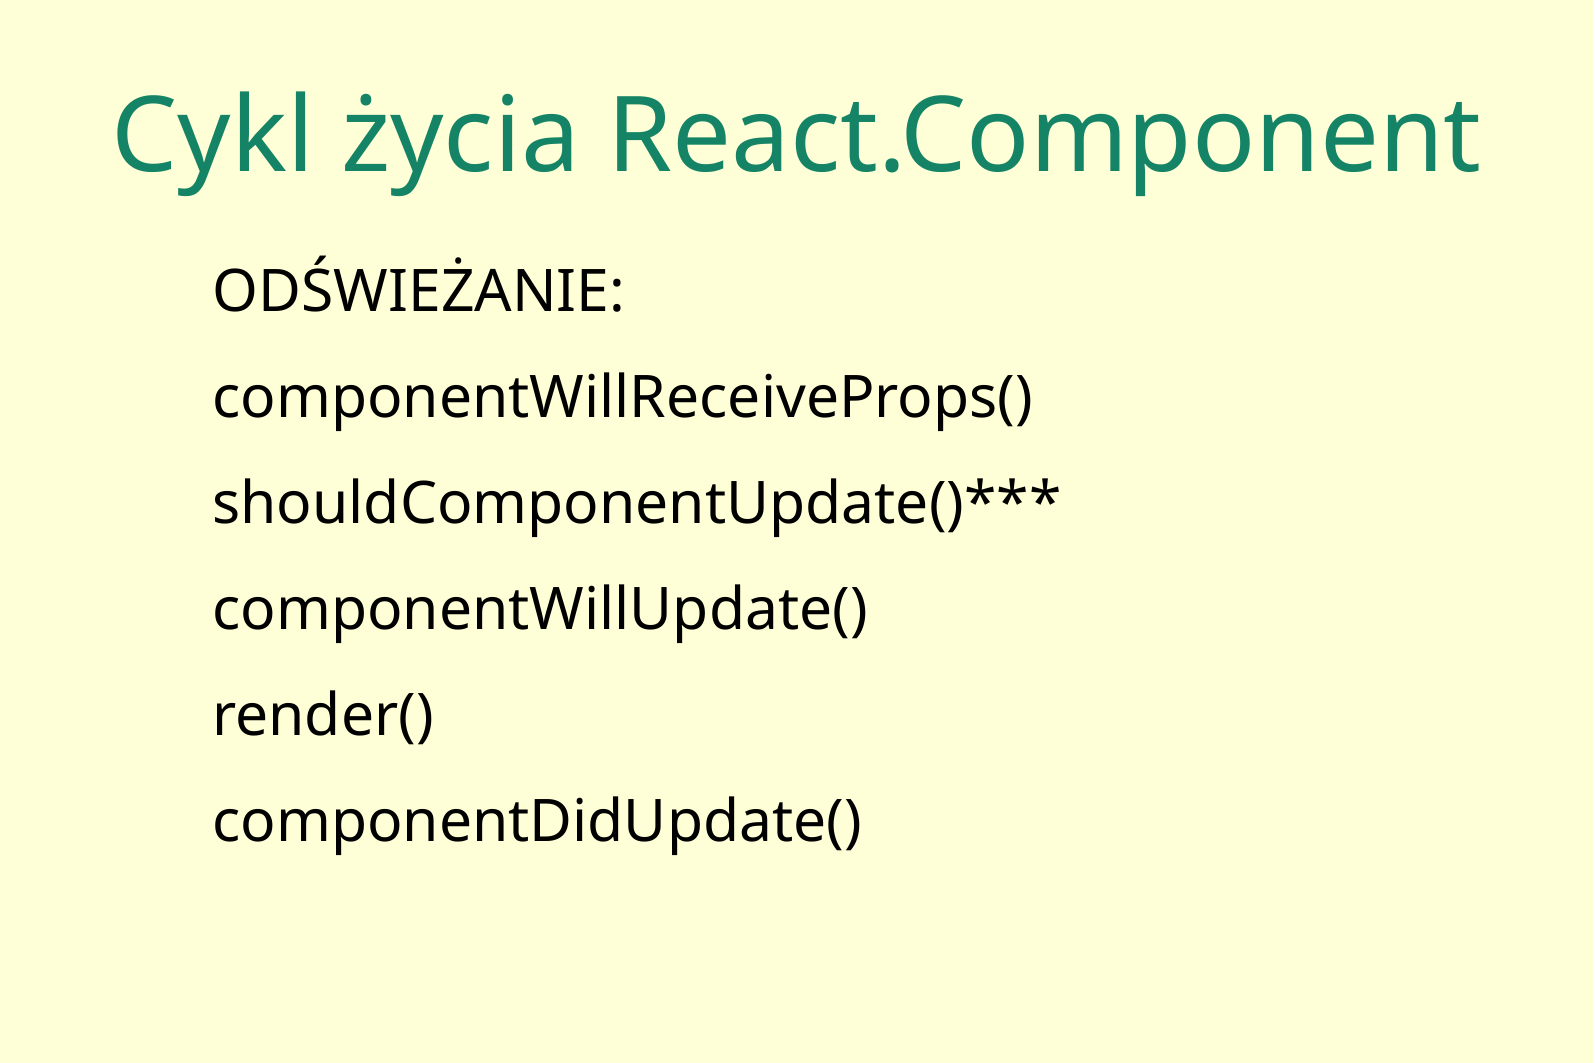

# Cykl życia React.Component
ODŚWIEŻANIE:
componentWillReceiveProps()
shouldComponentUpdate()***
componentWillUpdate()
render()
componentDidUpdate()